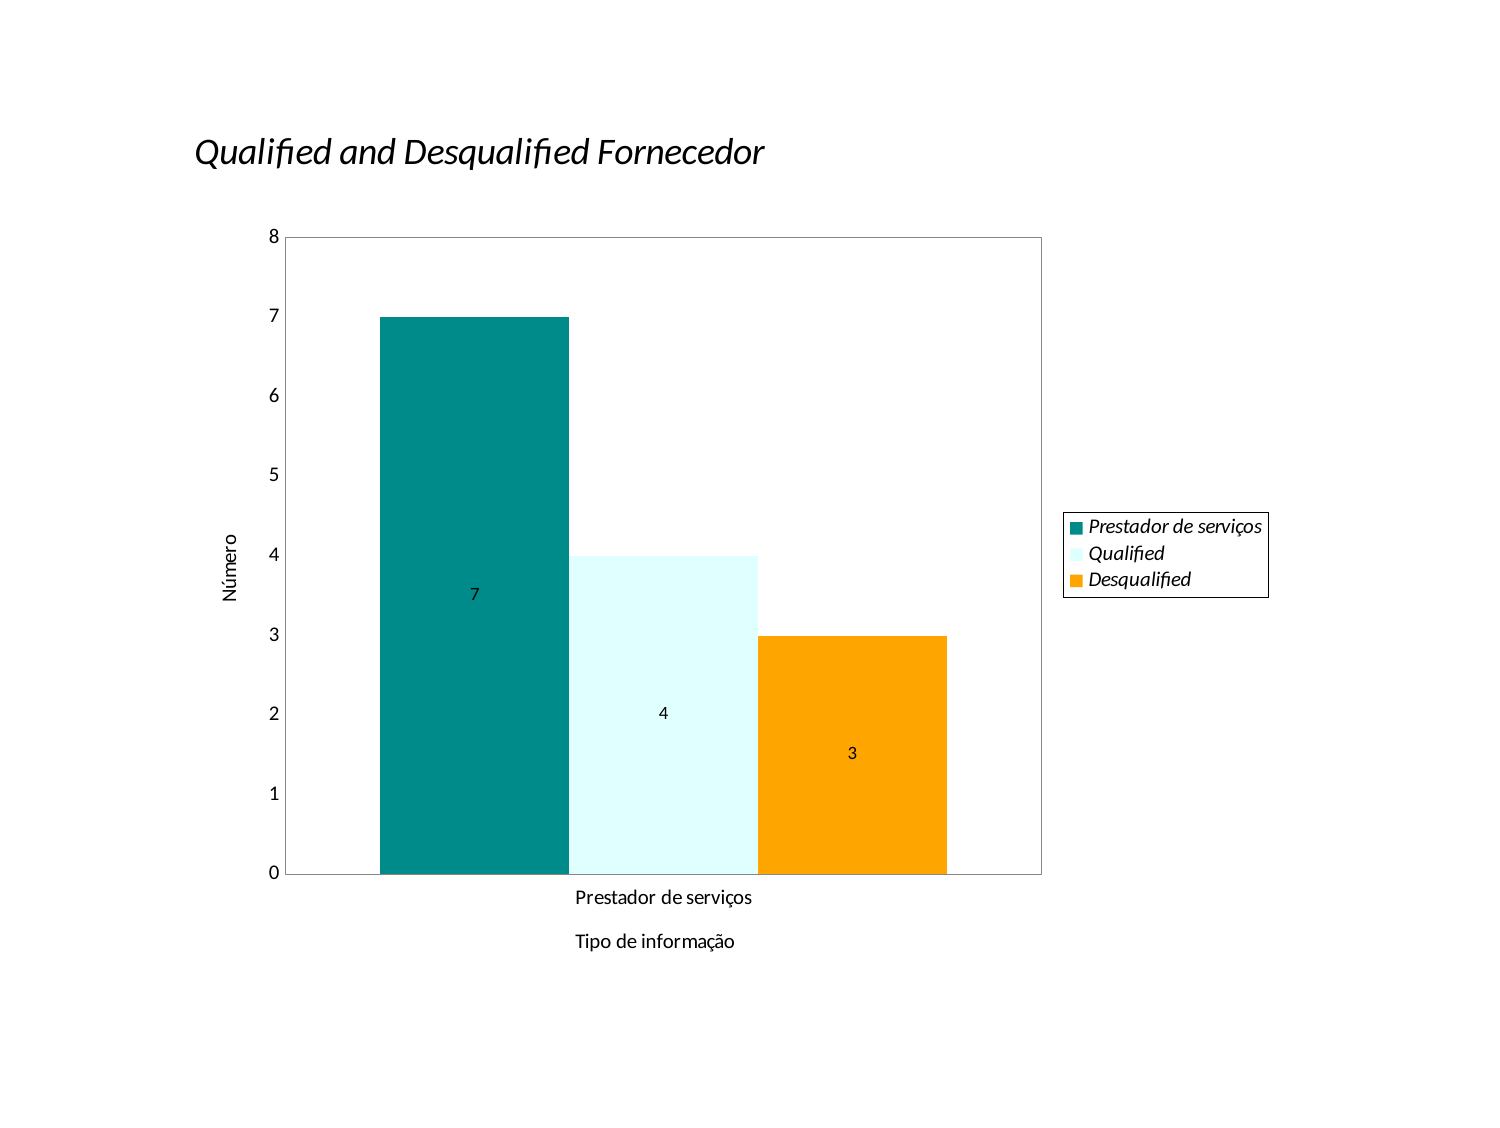

### Chart: Qualified and Desqualified Fornecedor
| Category | Prestador de serviços | Qualified | Desqualified |
|---|---|---|---|
| Prestador de serviços | 7.0 | 4.0 | 3.0 |